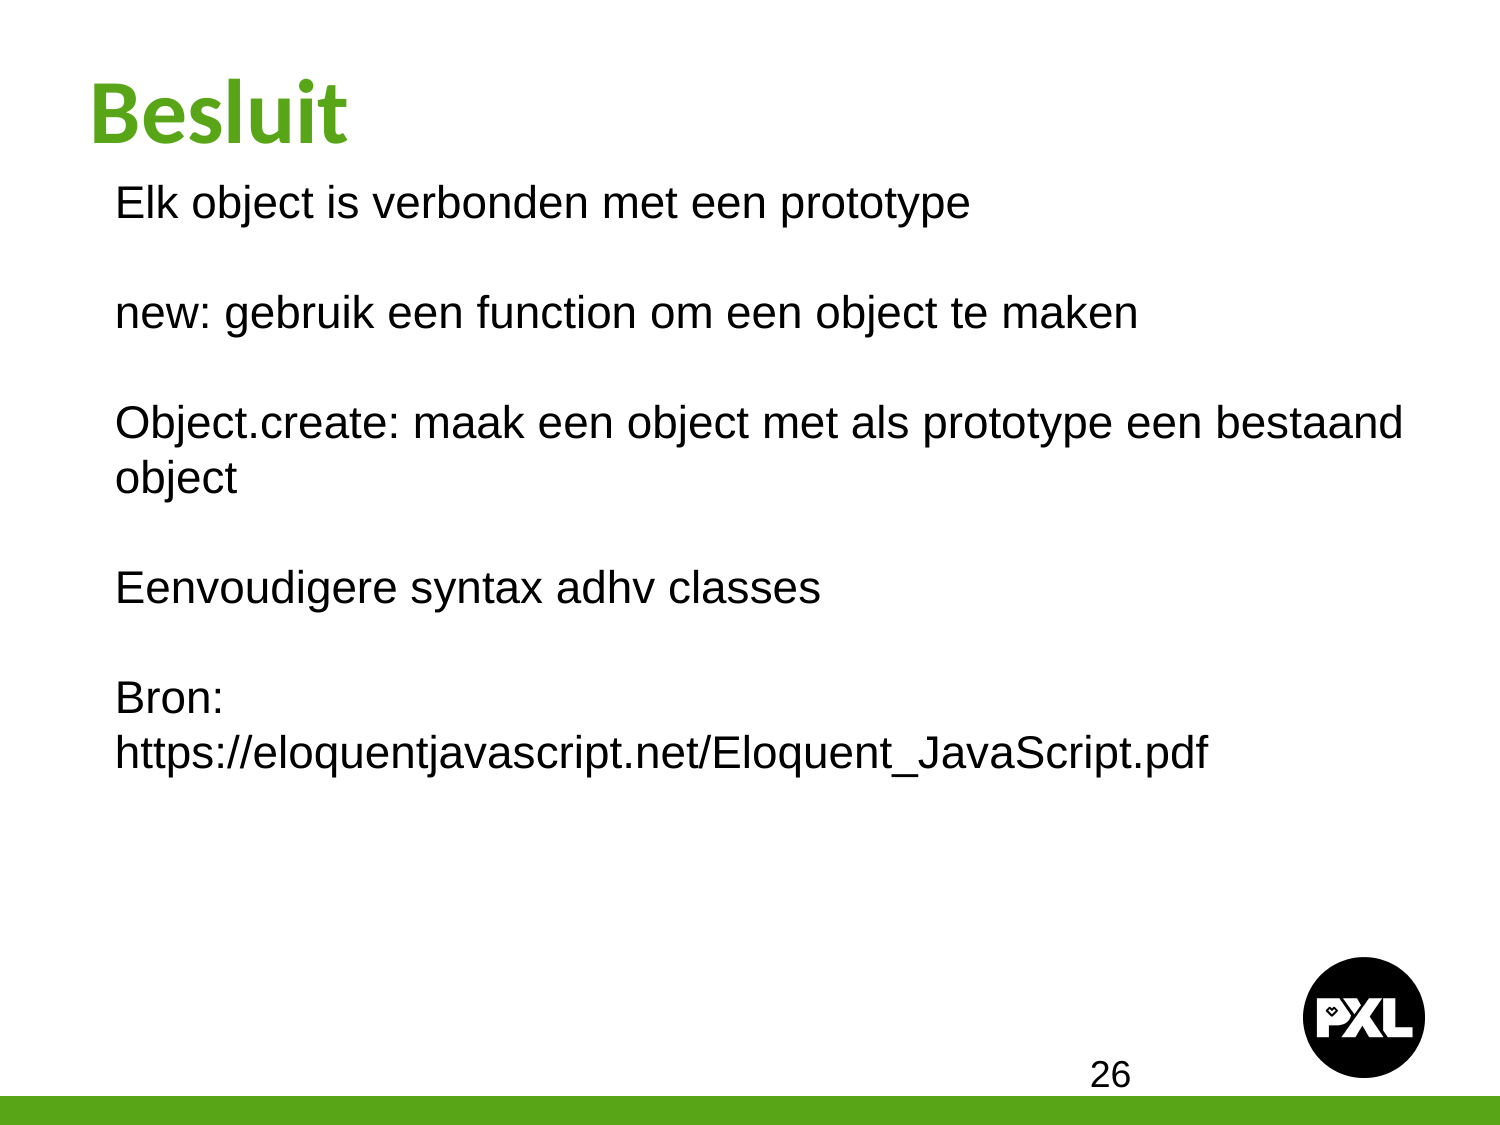

Besluit
Elk object is verbonden met een prototype
new: gebruik een function om een object te maken
Object.create: maak een object met als prototype een bestaand
object
Eenvoudigere syntax adhv classes
Bron:
https://eloquentjavascript.net/Eloquent_JavaScript.pdf